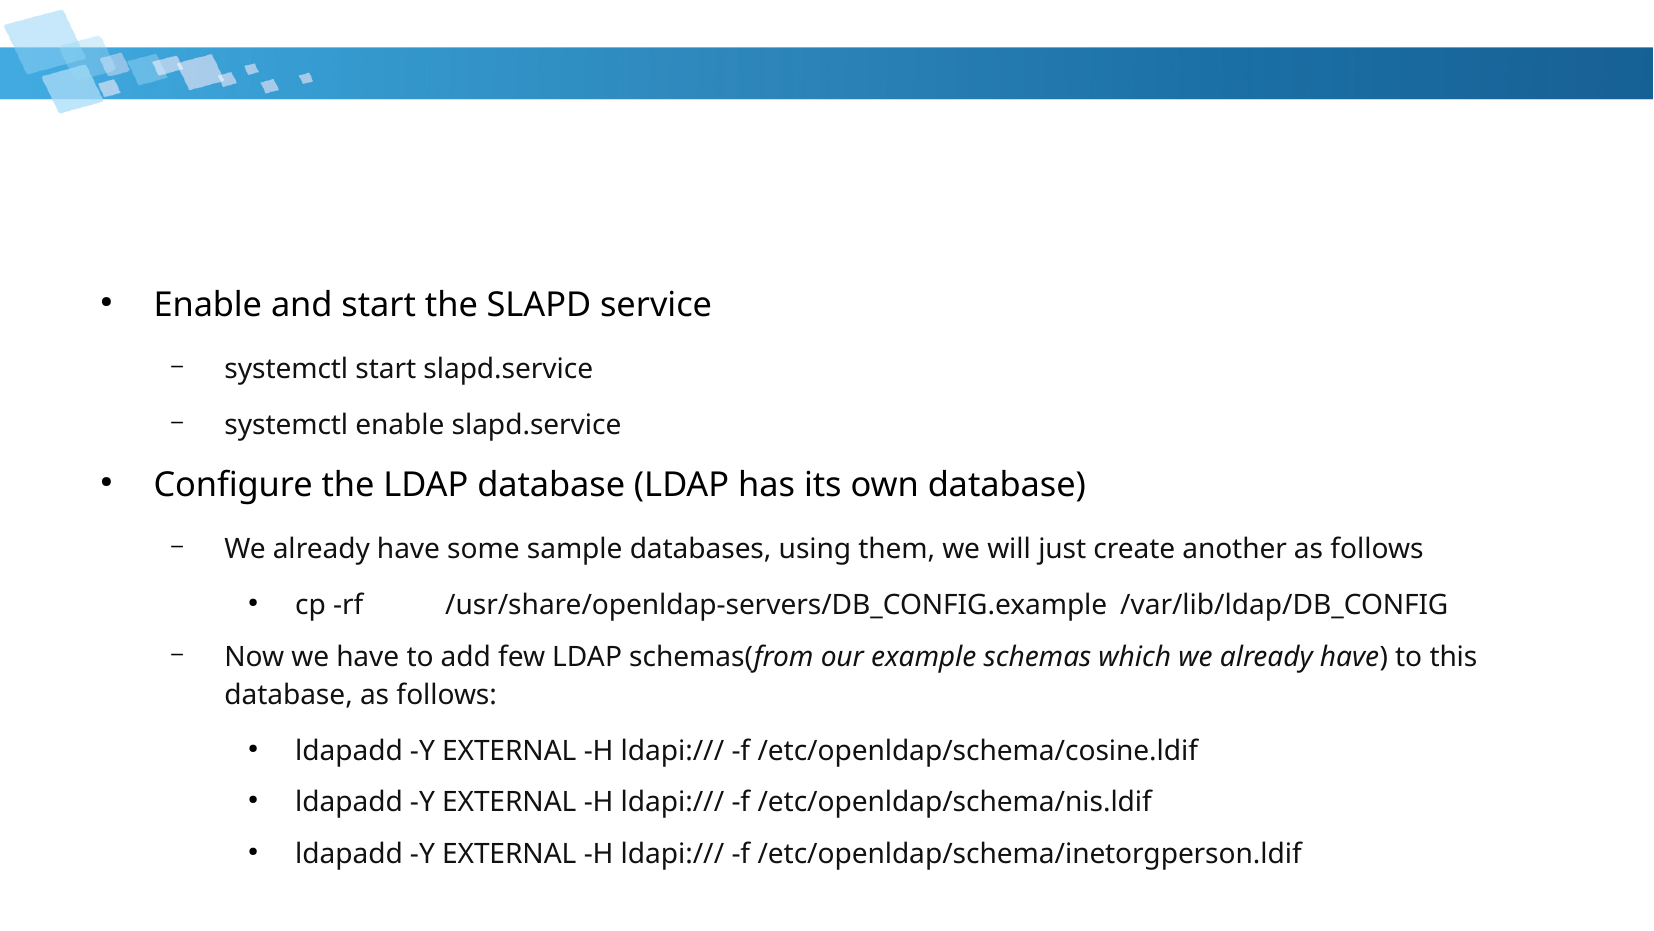

#
Enable and start the SLAPD service
systemctl start slapd.service
systemctl enable slapd.service
Configure the LDAP database (LDAP has its own database)
We already have some sample databases, using them, we will just create another as follows
cp -rf		/usr/share/openldap-servers/DB_CONFIG.example	/var/lib/ldap/DB_CONFIG
Now we have to add few LDAP schemas(from our example schemas which we already have) to this database, as follows:
ldapadd -Y EXTERNAL -H ldapi:/// -f /etc/openldap/schema/cosine.ldif
ldapadd -Y EXTERNAL -H ldapi:/// -f /etc/openldap/schema/nis.ldif
ldapadd -Y EXTERNAL -H ldapi:/// -f /etc/openldap/schema/inetorgperson.ldif